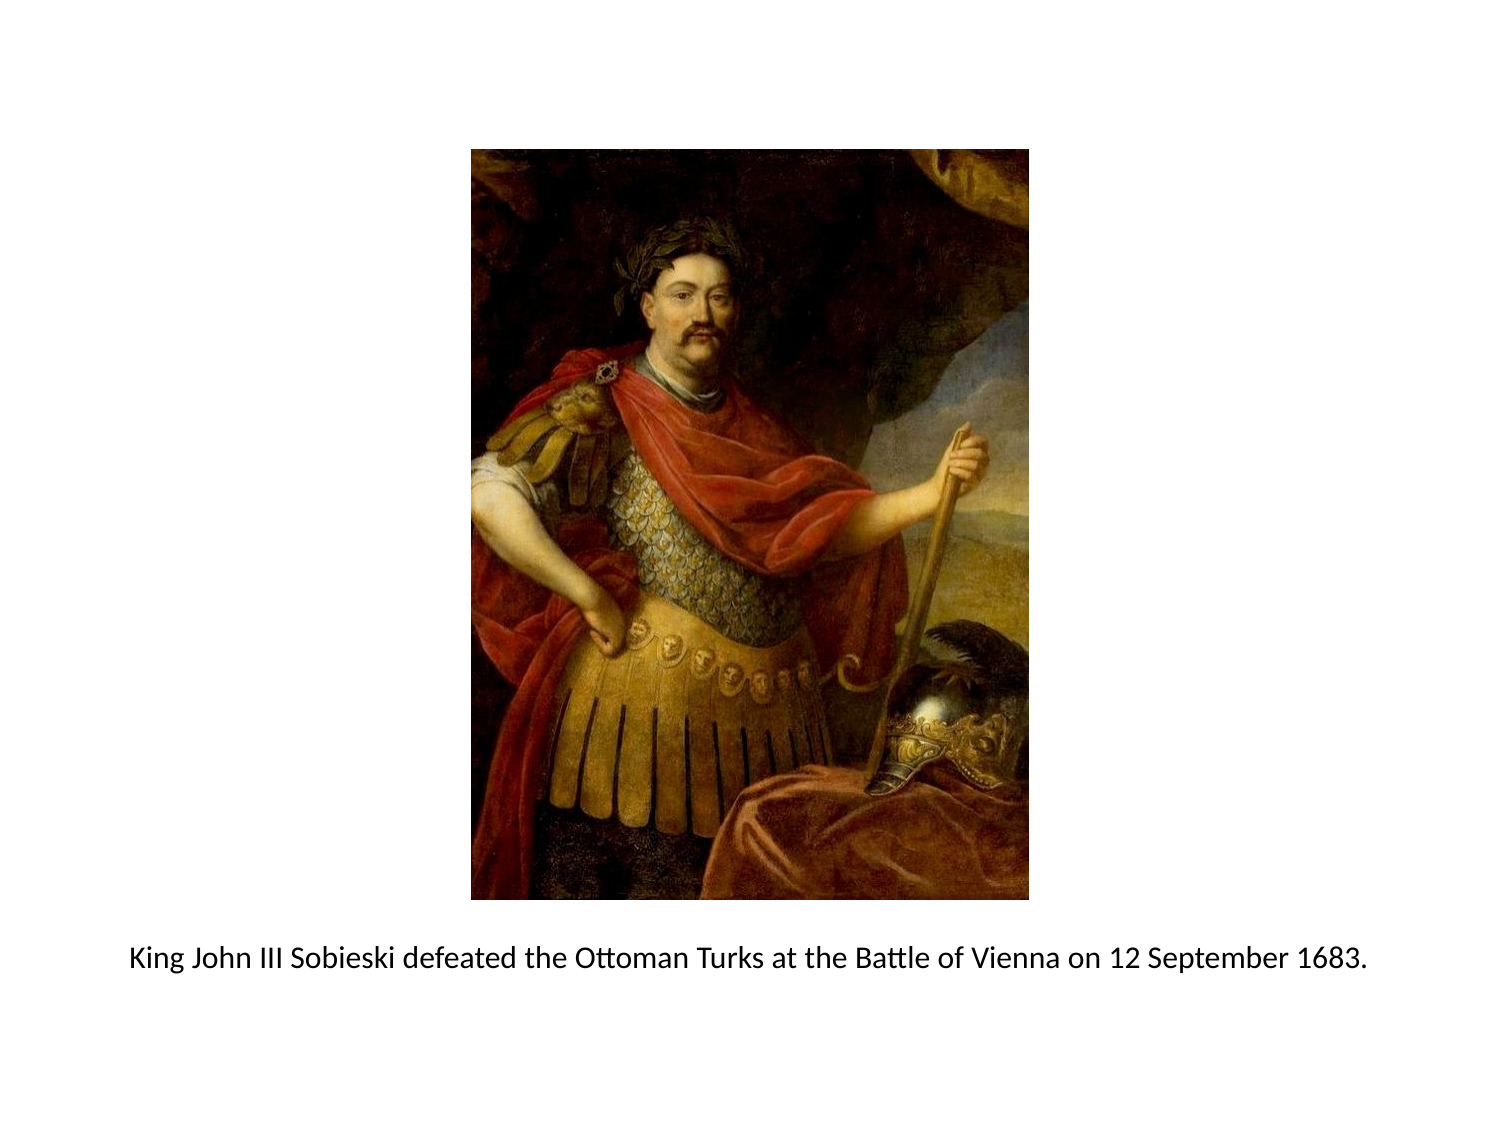

King John III Sobieski defeated the Ottoman Turks at the Battle of Vienna on 12 September 1683.